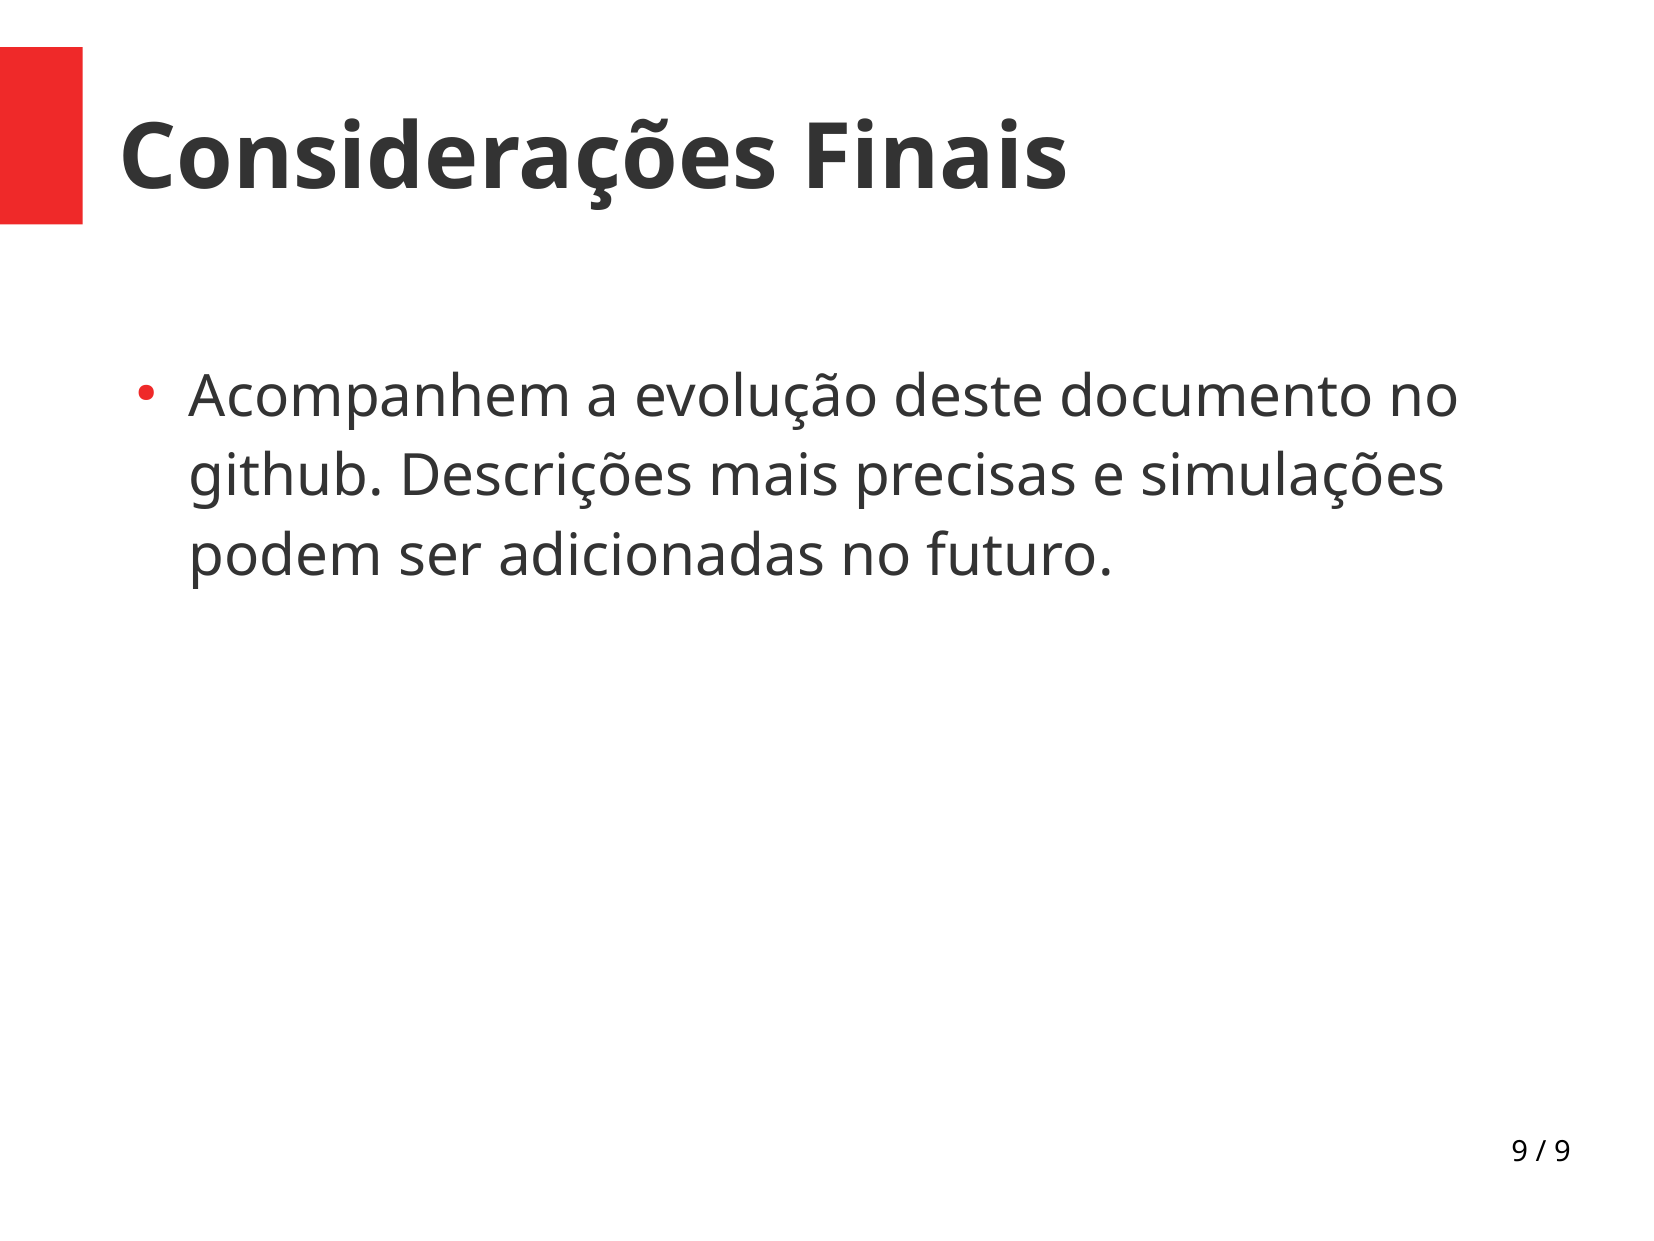

# Considerações Finais
Acompanhem a evolução deste documento no github. Descrições mais precisas e simulações podem ser adicionadas no futuro.
9